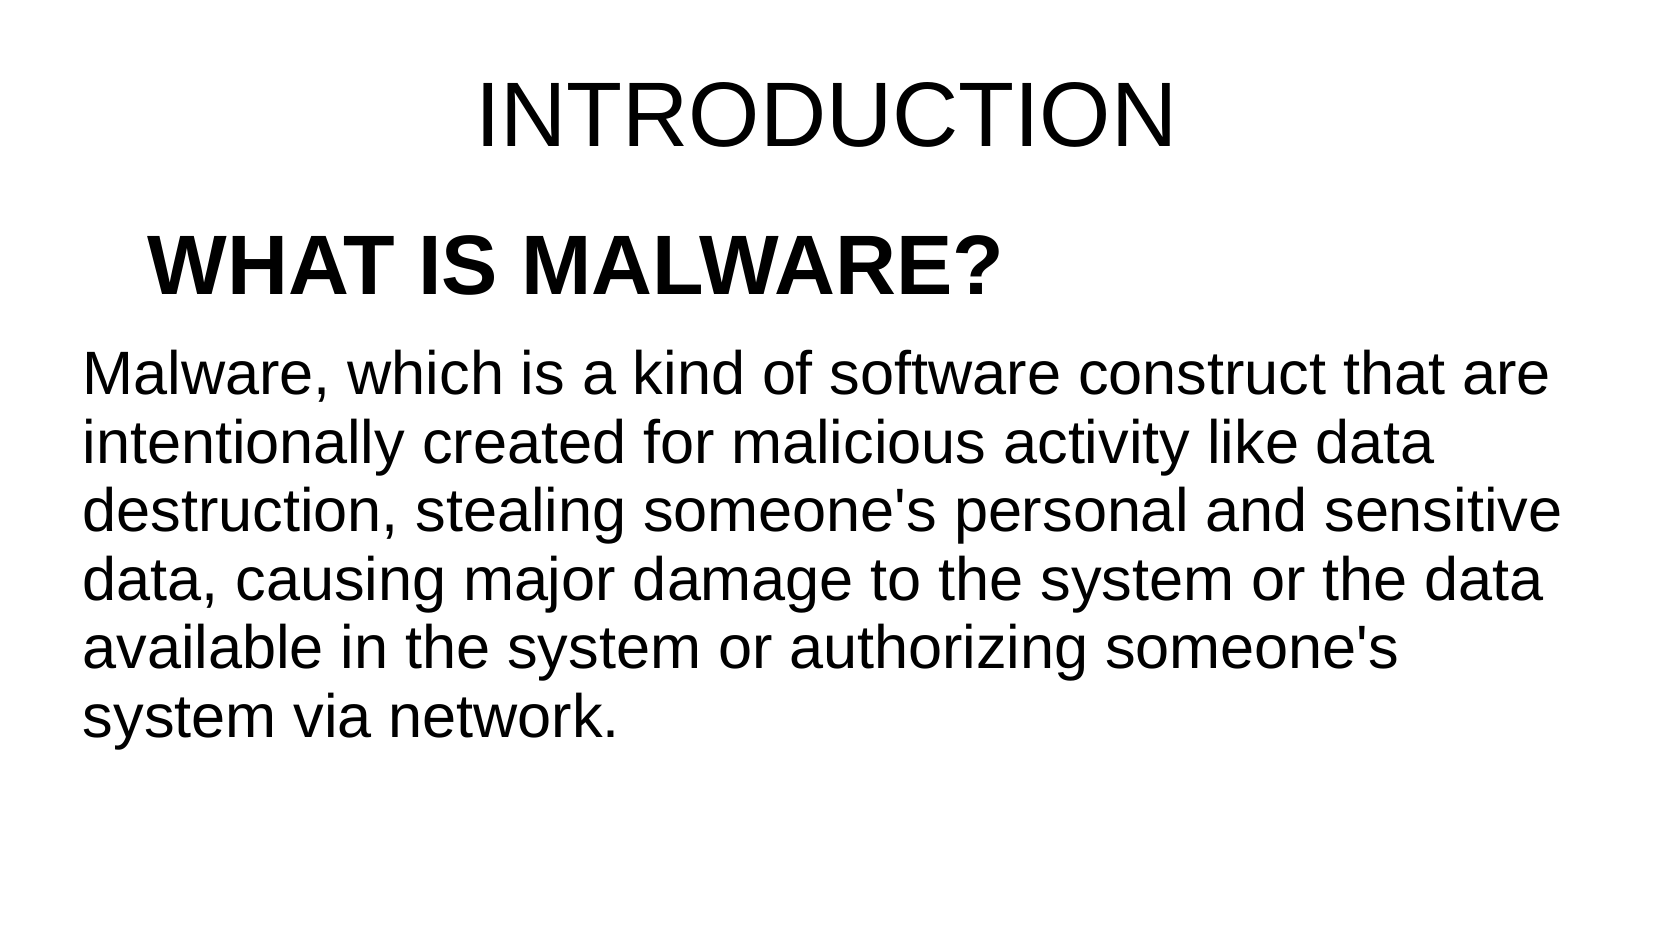

# INTRODUCTION
WHAT IS MALWARE?
Malware, which is a kind of software construct that are intentionally created for malicious activity like data destruction, stealing someone's personal and sensitive data, causing major damage to the system or the data available in the system or authorizing someone's system via network.